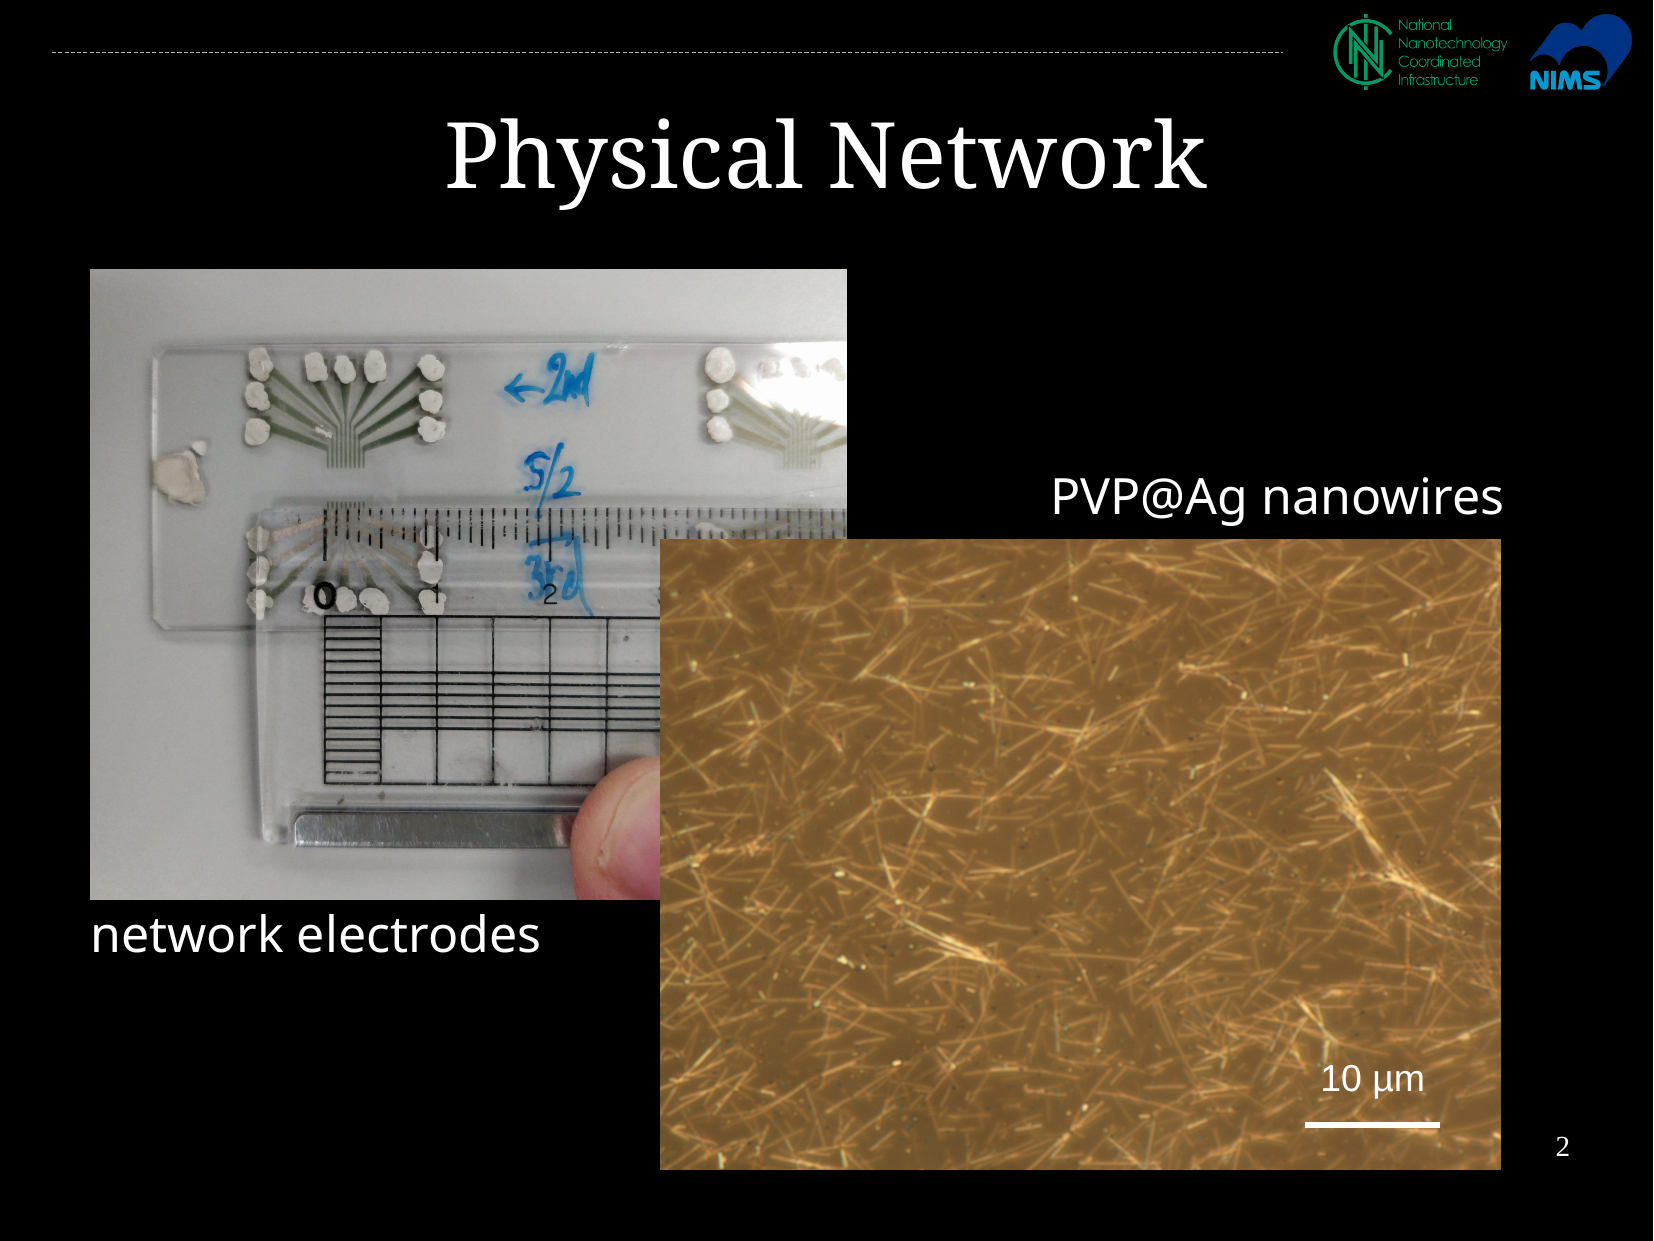

# Physical Network
PVP@Ag nanowires
network electrodes
10 µm
2